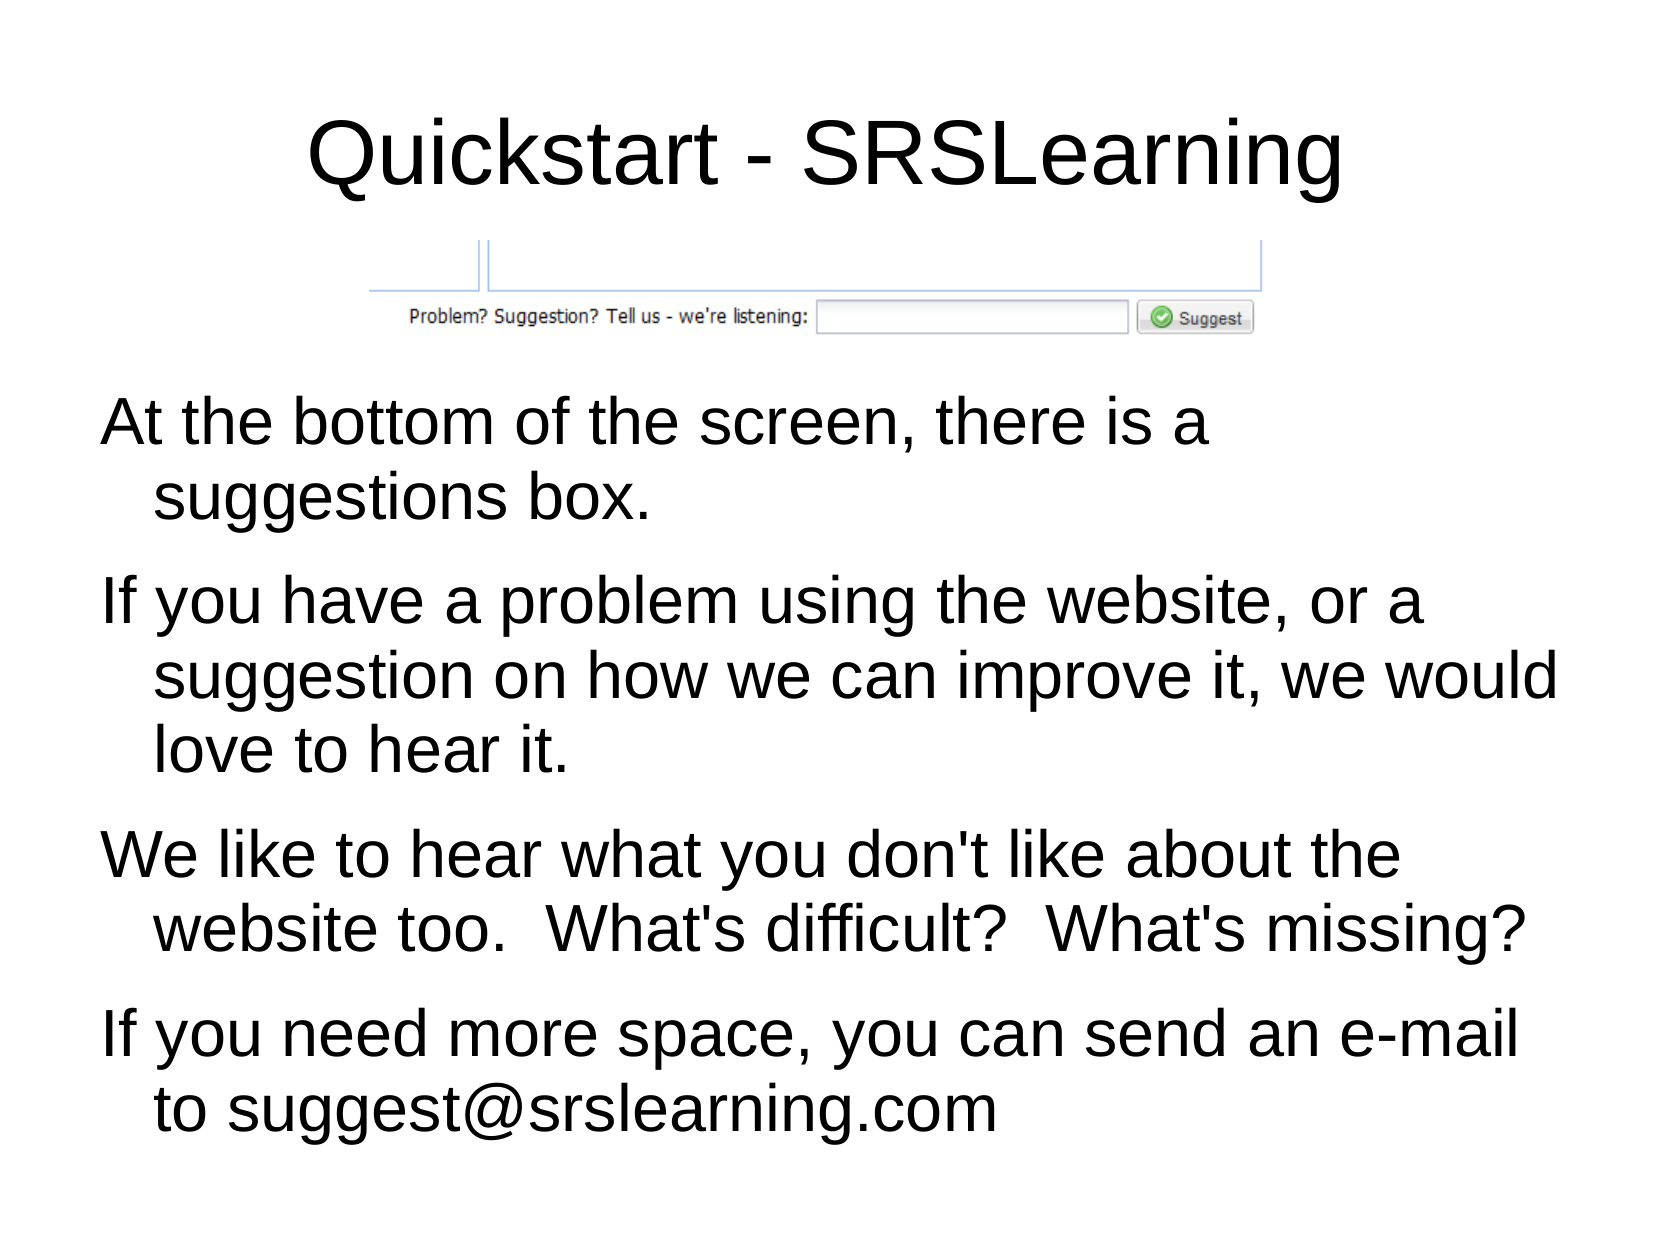

# Quickstart - SRSLearning
At the bottom of the screen, there is a suggestions box.
If you have a problem using the website, or a suggestion on how we can improve it, we would love to hear it.
We like to hear what you don't like about the website too. What's difficult? What's missing?
If you need more space, you can send an e-mail to suggest@srslearning.com